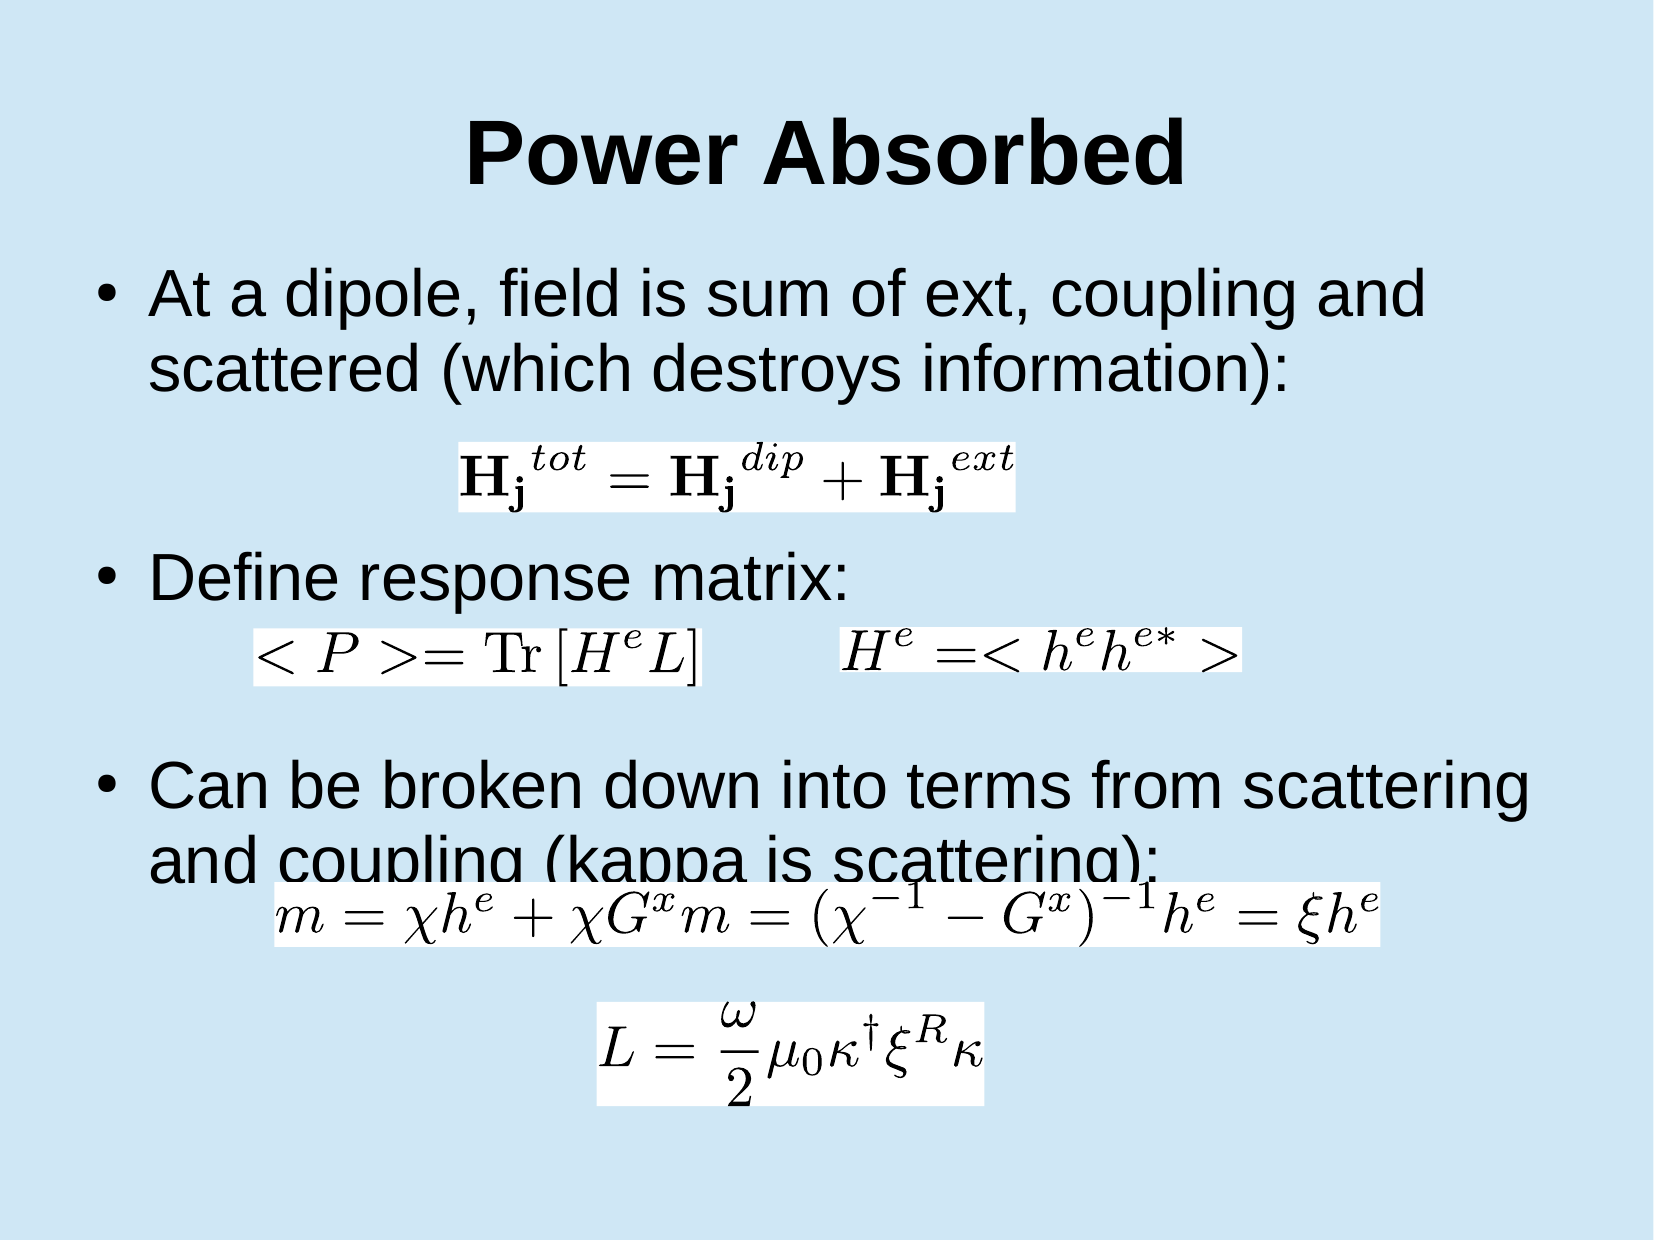

# Power Absorbed
At a dipole, field is sum of ext, coupling and scattered (which destroys information):
Define response matrix:
Can be broken down into terms from scattering and coupling (kappa is scattering):